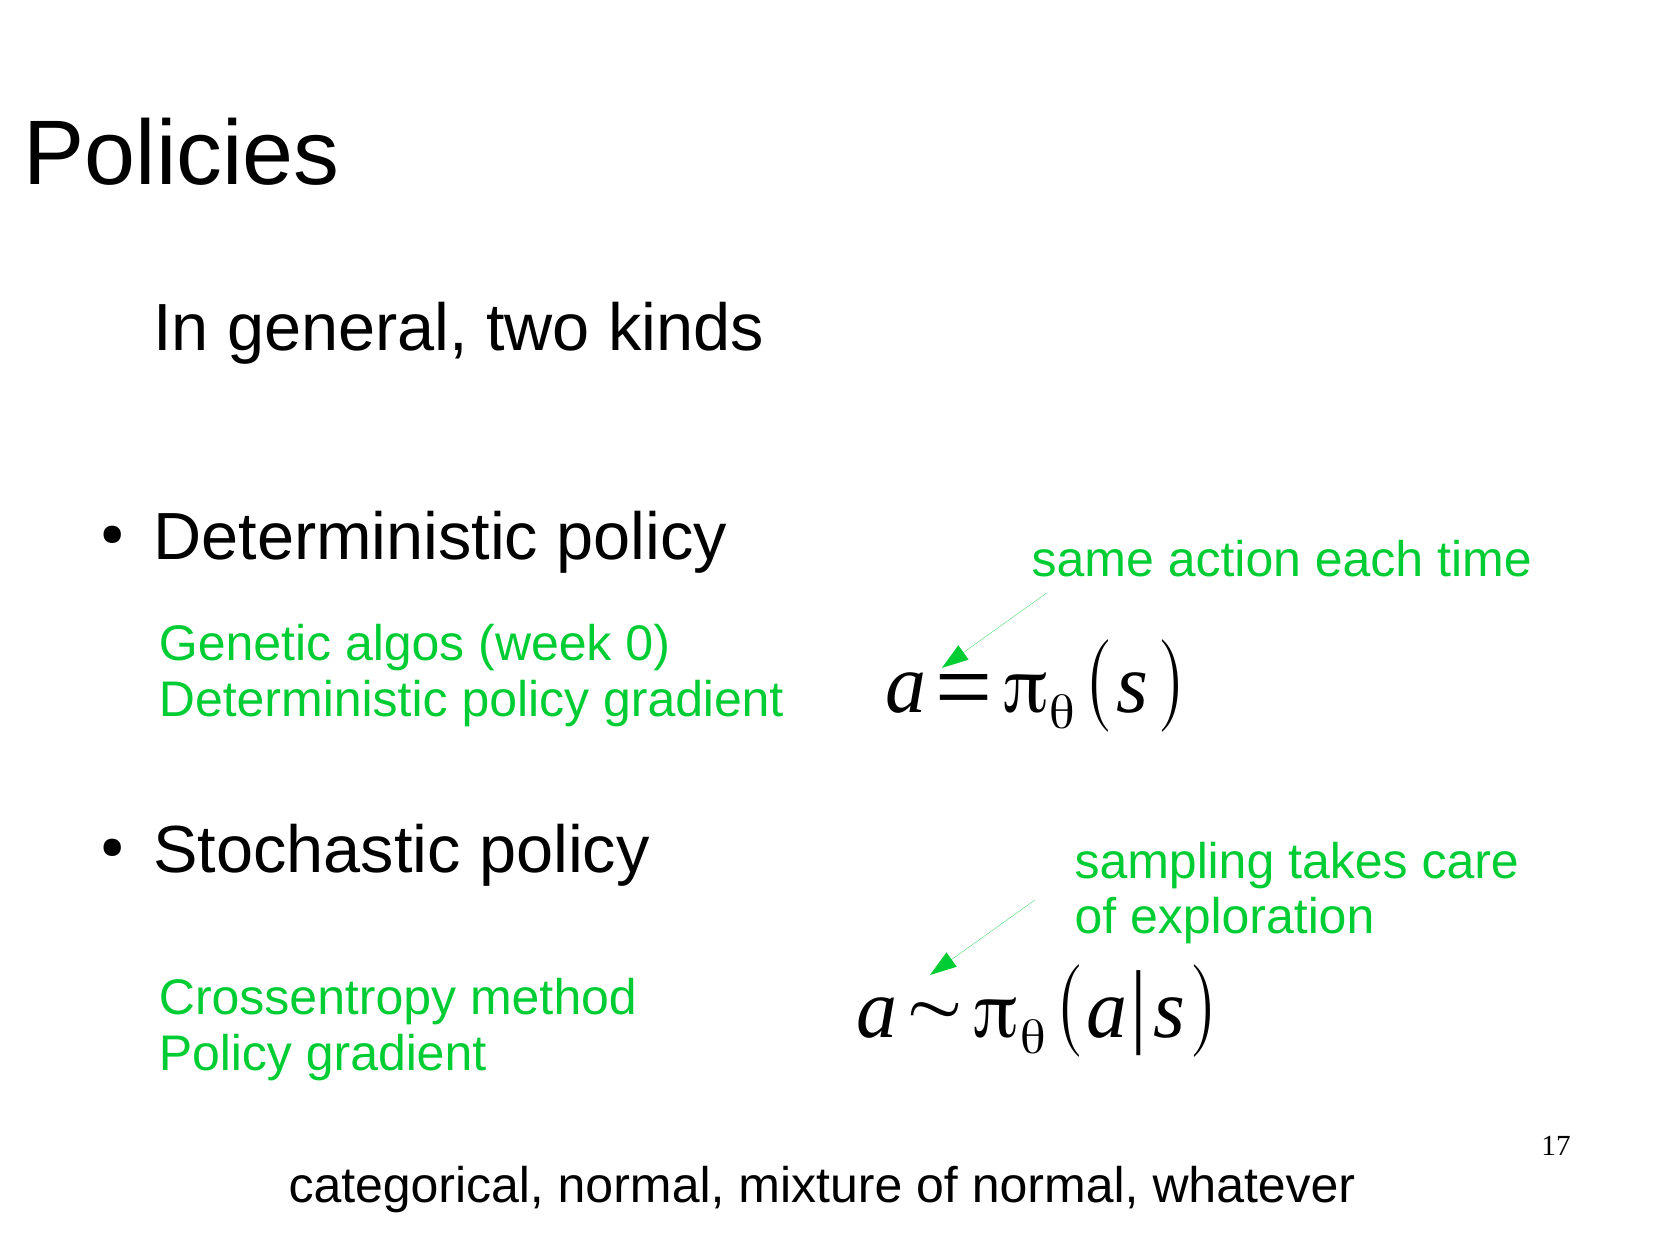

# Policies
In general, two kinds
Deterministic policy
Stochastic policy
 same action each time
Genetic algos (week 0)
Deterministic policy gradient
sampling takes care
of exploration
Crossentropy method
Policy gradient
17
categorical, normal, mixture of normal, whatever